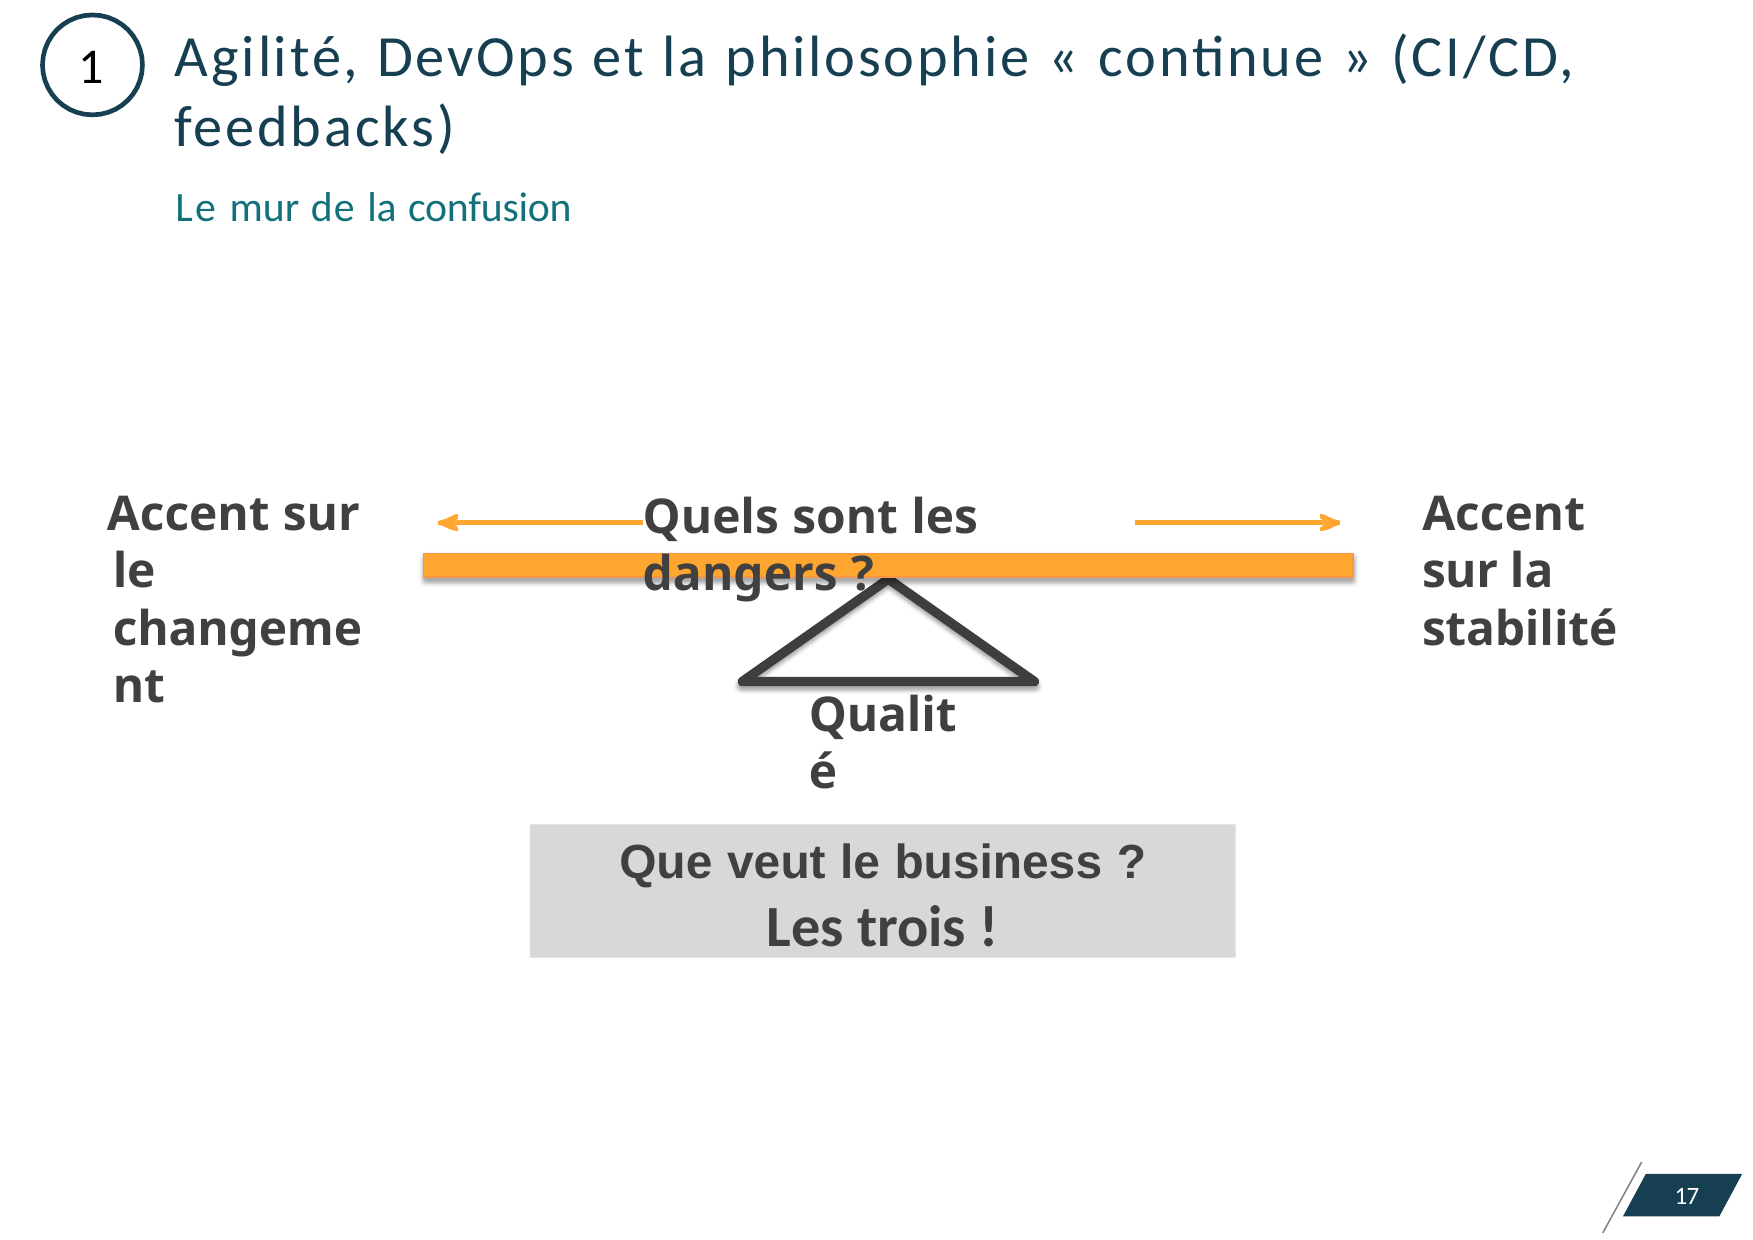

# Agilité, DevOps et la philosophie « continue » (CI/CD, feedbacks)
1
Le mur de la confusion
Accent sur le changement
Accent sur la stabilité
Quels sont les dangers ?
Qualité
Que veut le business ?
Les trois !